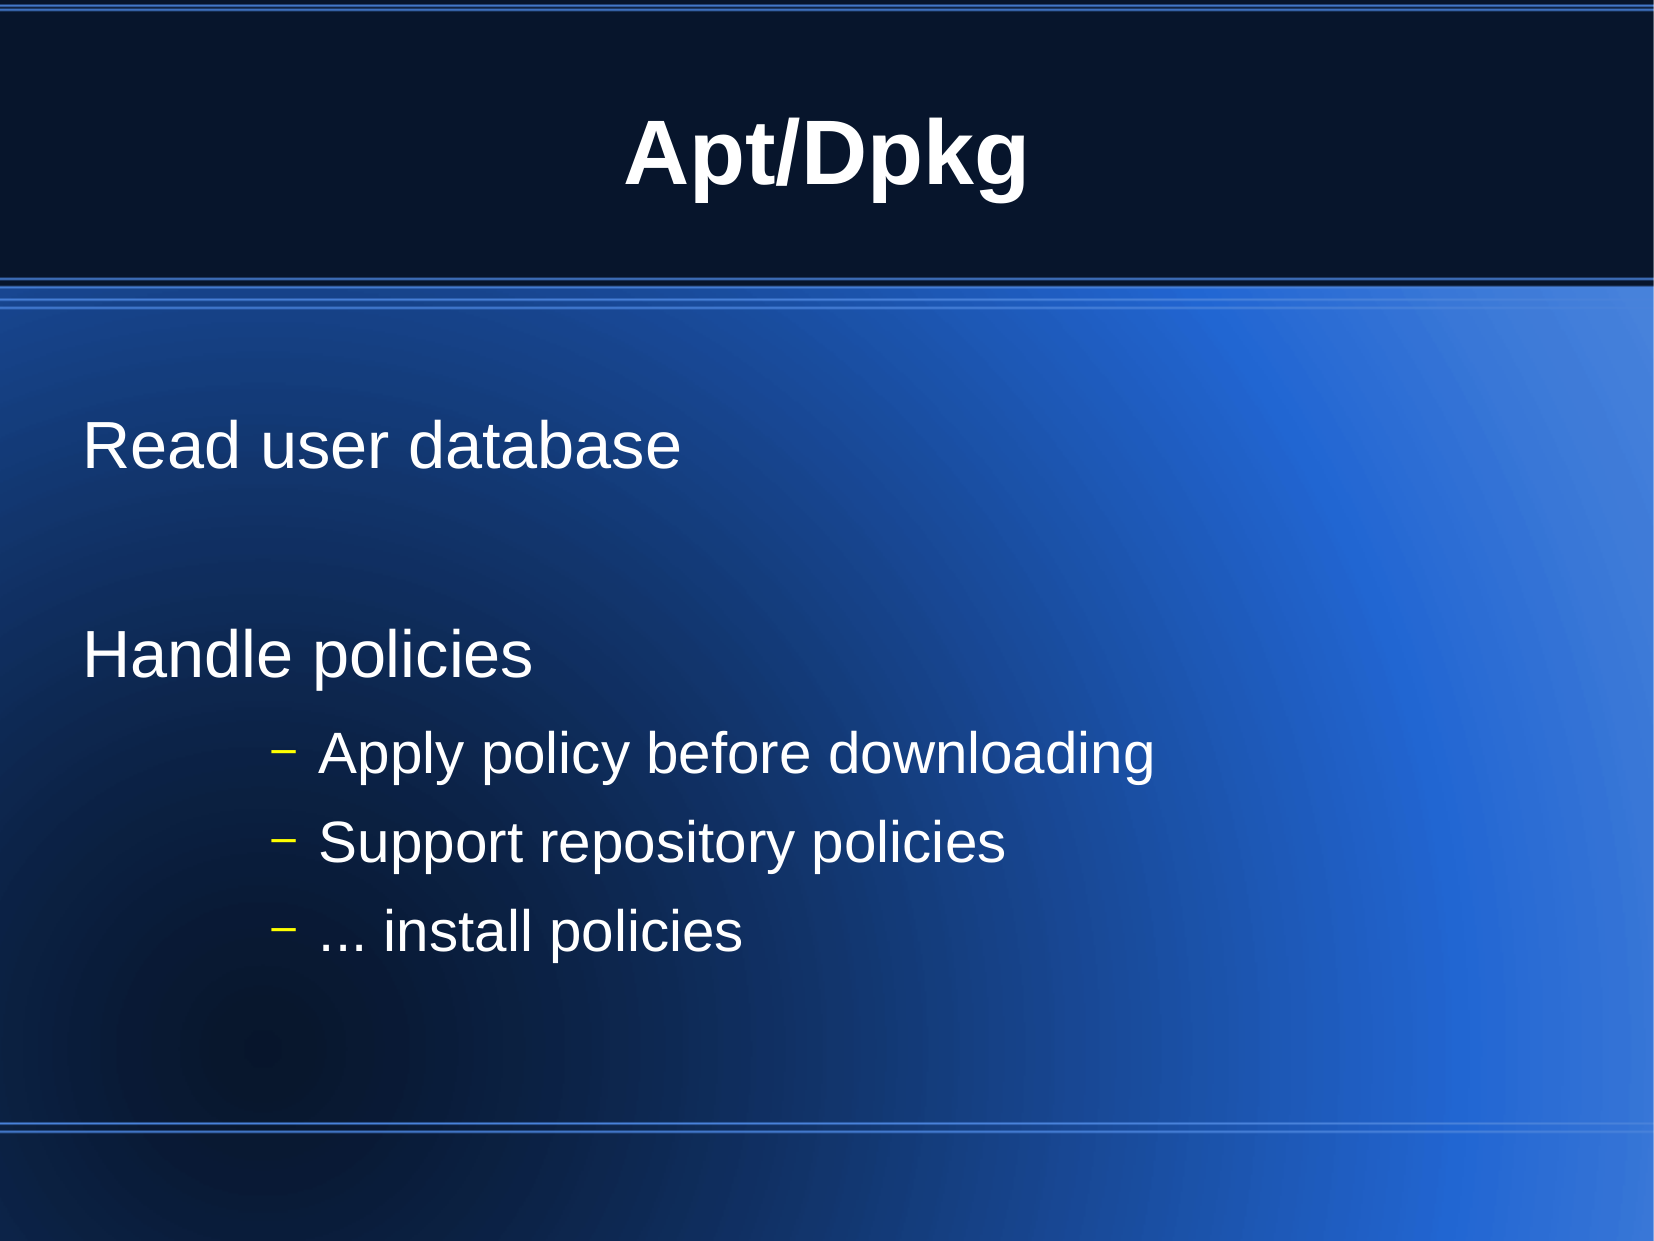

# Apt/Dpkg
Read user database
Handle policies
Apply policy before downloading
Support repository policies
... install policies